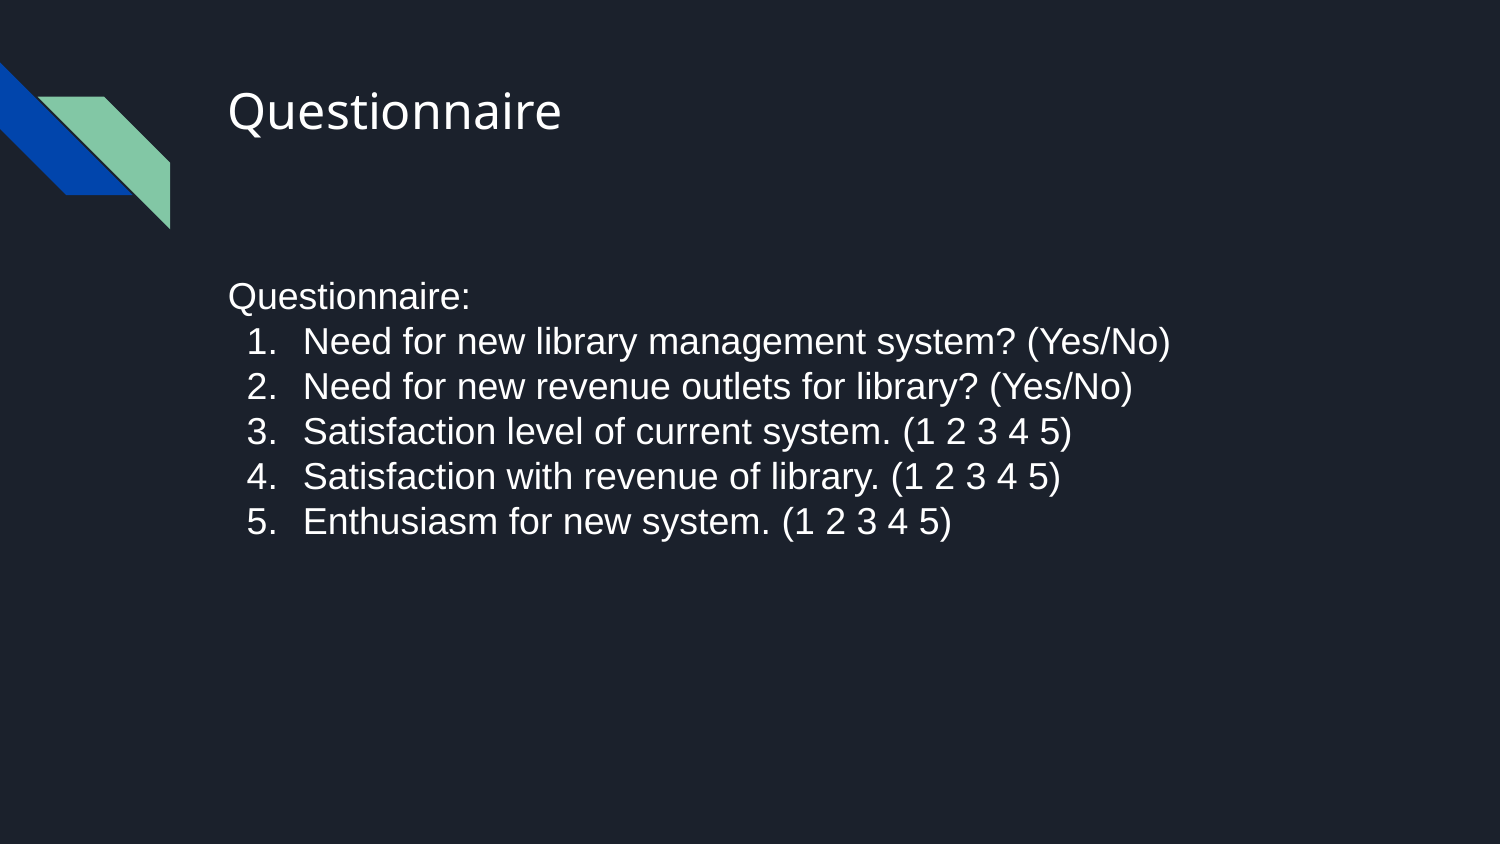

# Questionnaire
Questionnaire:
Need for new library management system? (Yes/No)
Need for new revenue outlets for library? (Yes/No)
Satisfaction level of current system. (1 2 3 4 5)
Satisfaction with revenue of library. (1 2 3 4 5)
Enthusiasm for new system. (1 2 3 4 5)